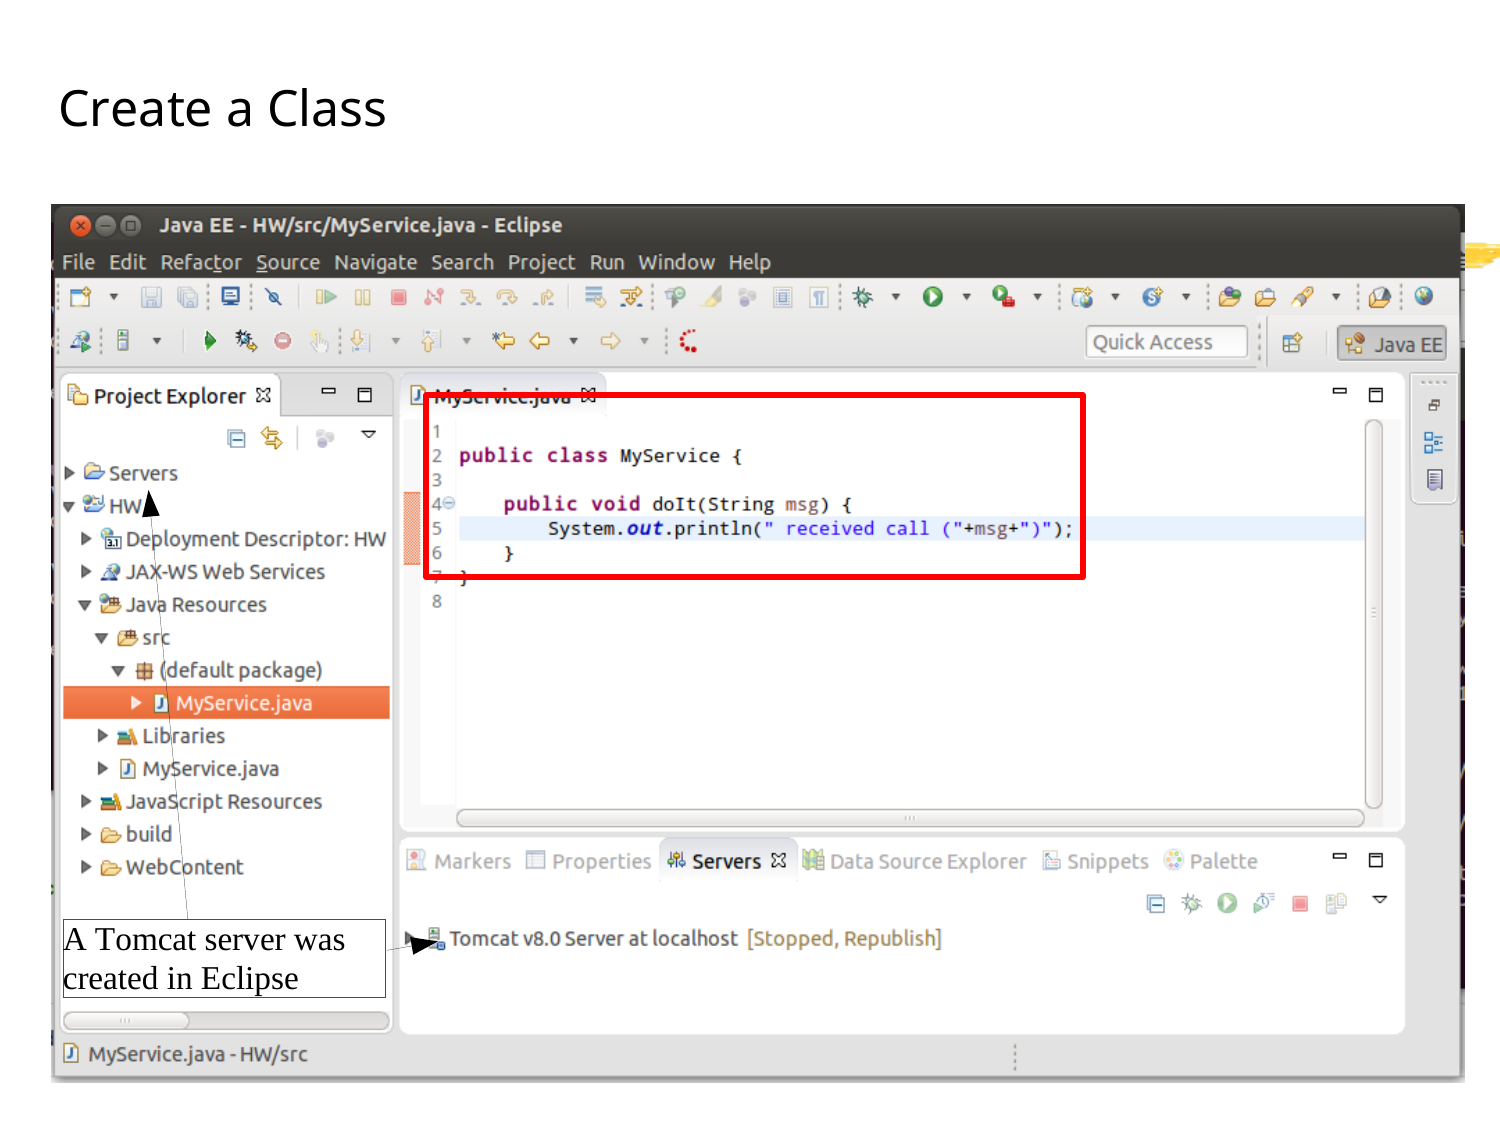

# Create a Class
A Tomcat server was created in Eclipse